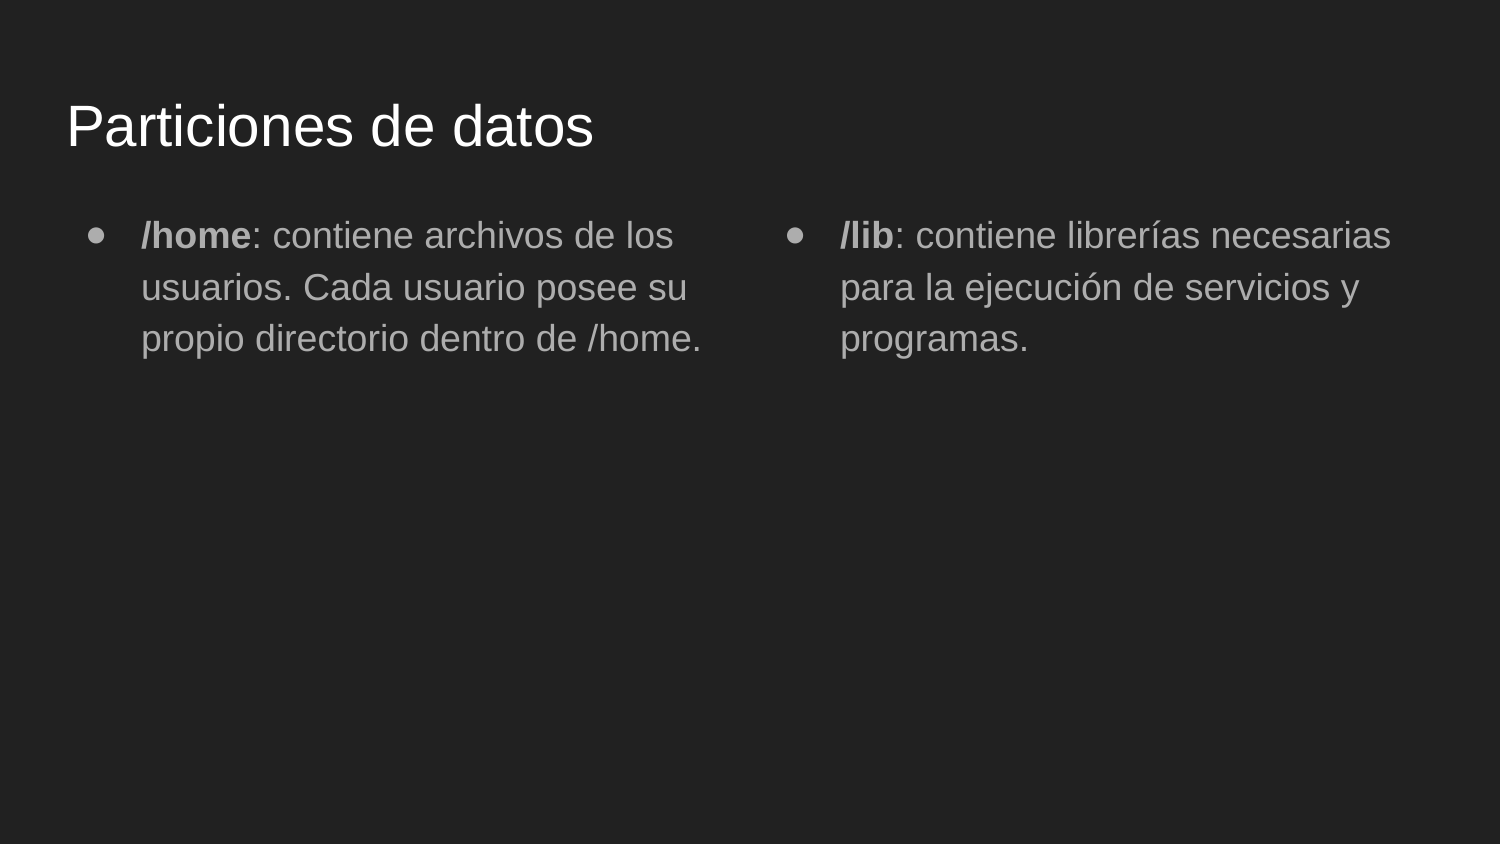

# Particiones de datos
/home: contiene archivos de los usuarios. Cada usuario posee su propio directorio dentro de /home.
/lib: contiene librerías necesarias para la ejecución de servicios y programas.